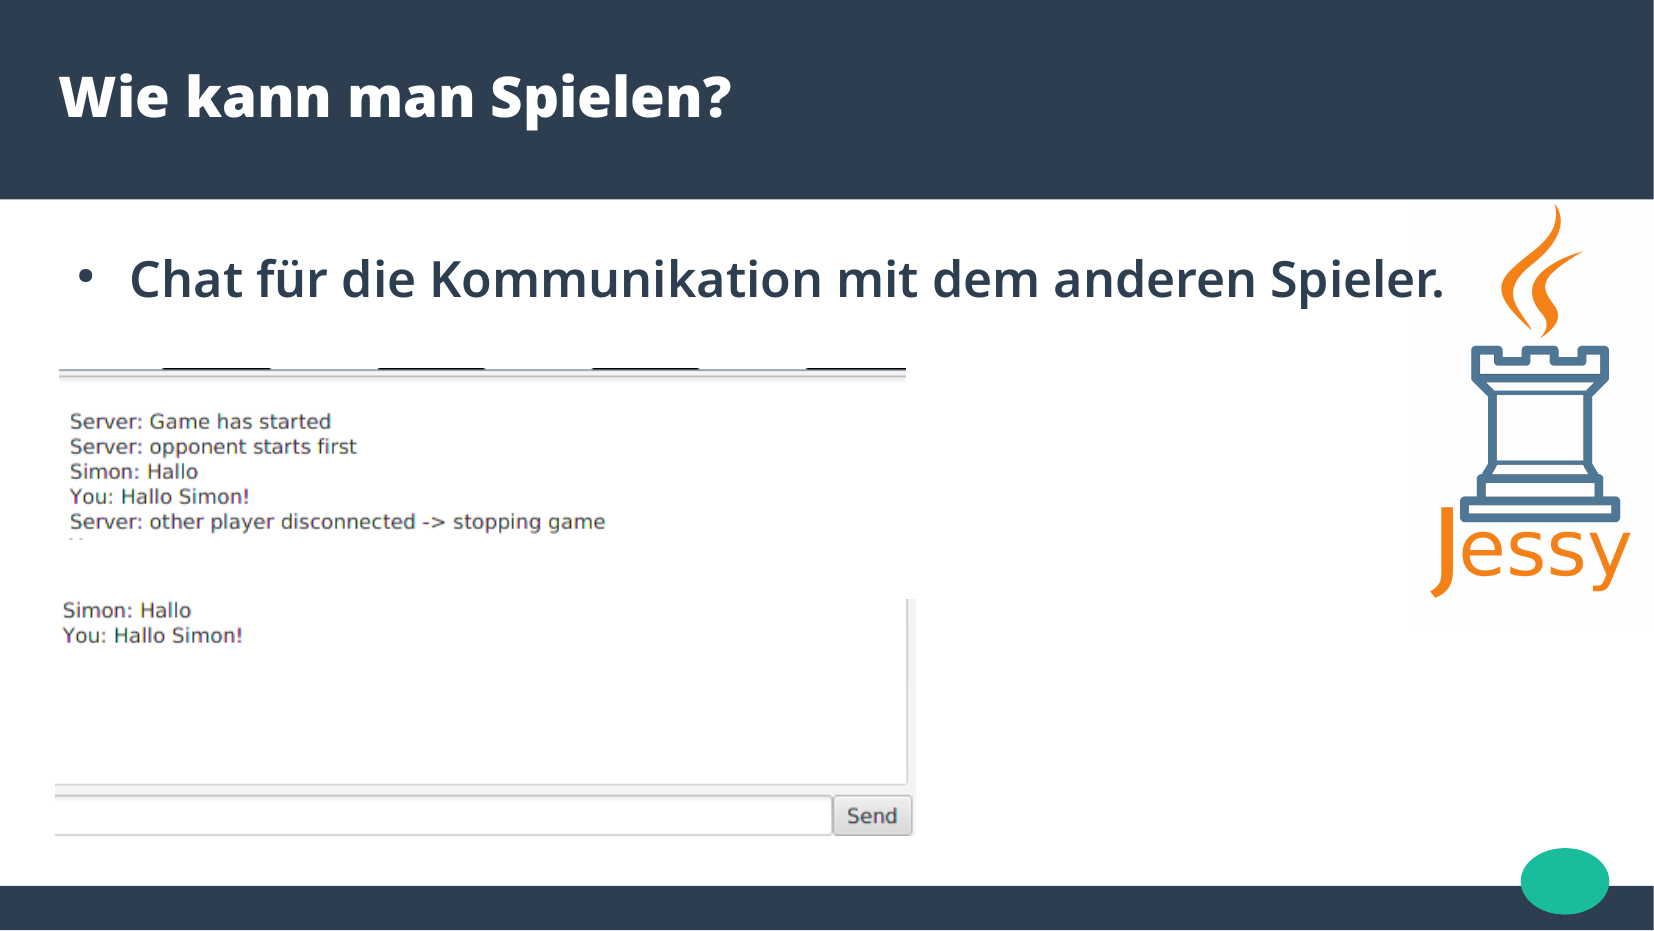

# Wie kann man Spielen?
Chat für die Kommunikation mit dem anderen Spieler.